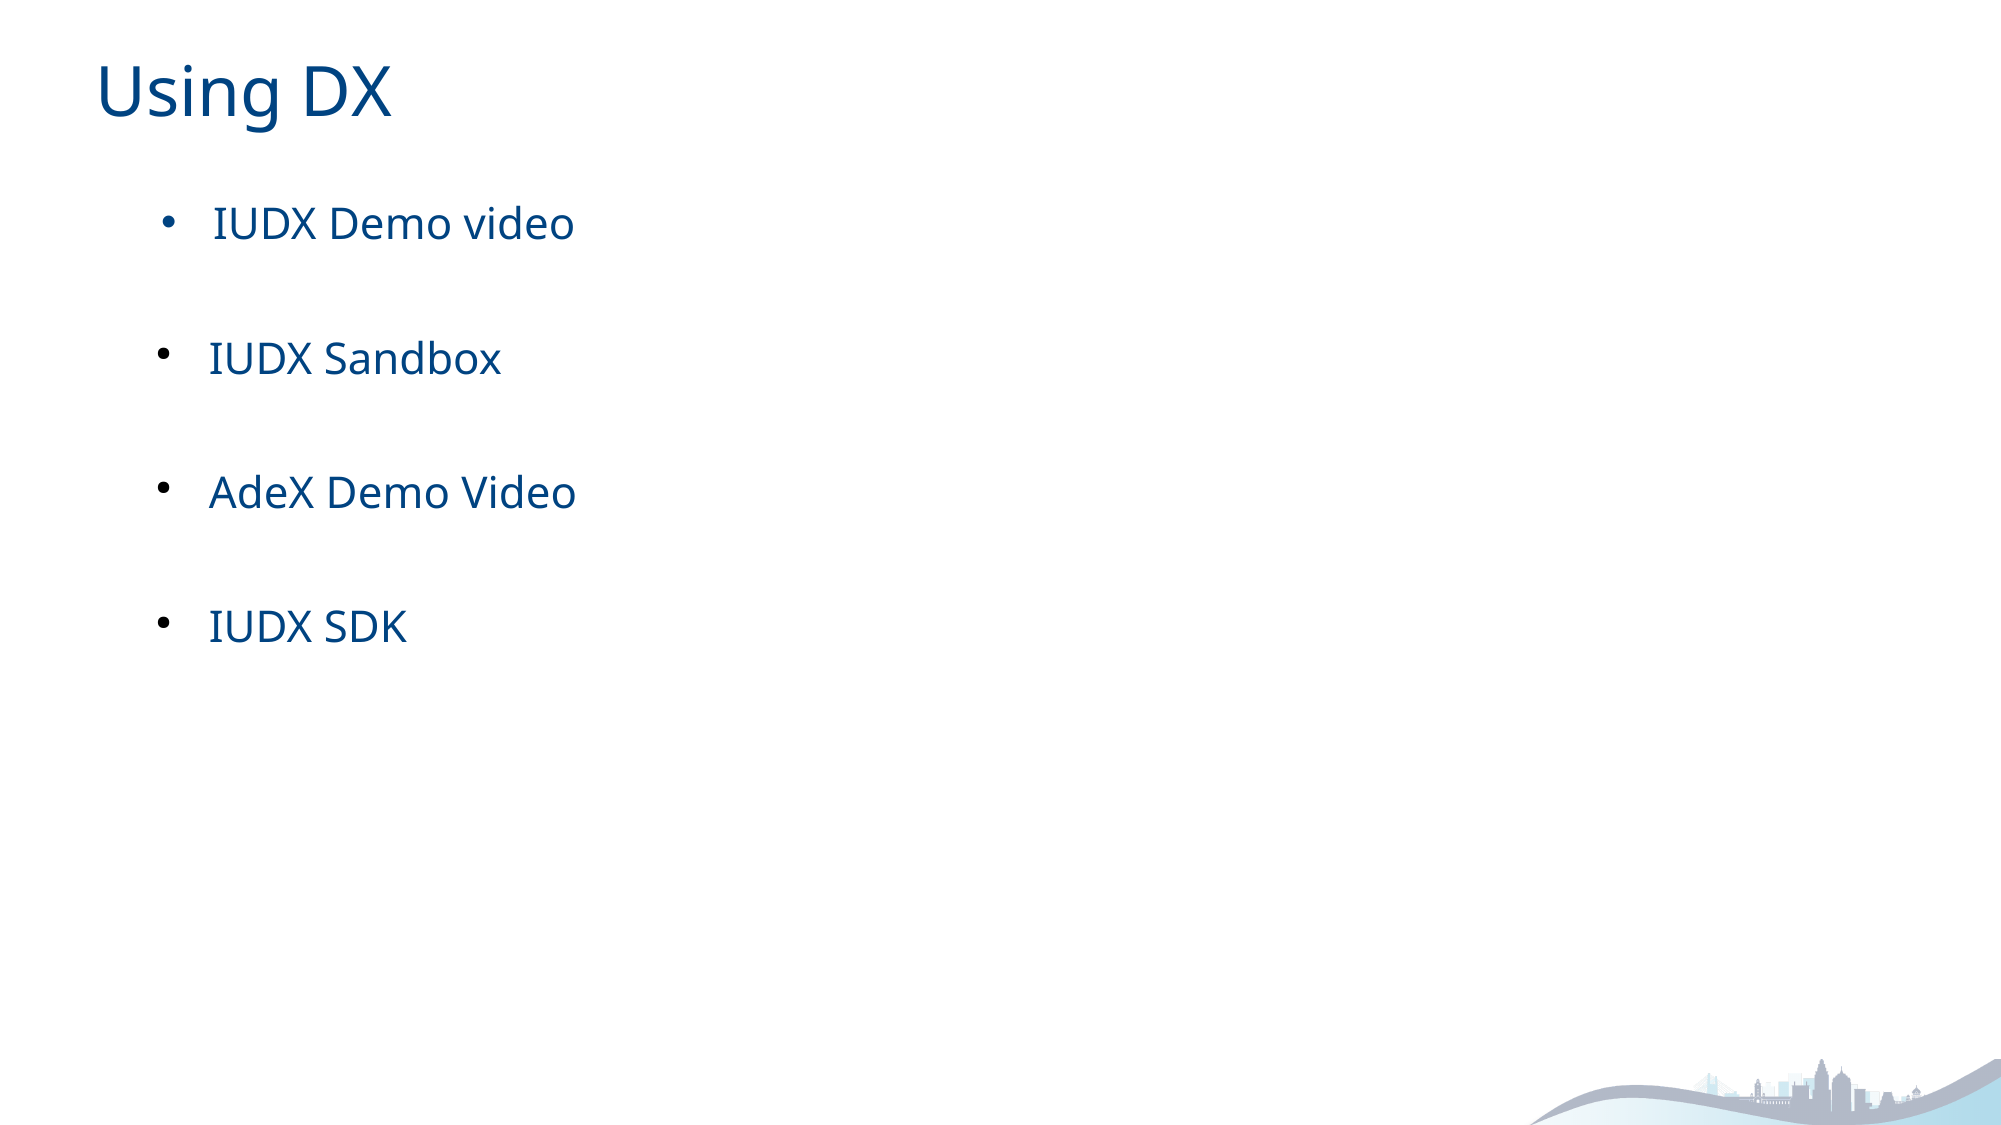

# Using DX
IUDX Demo video
IUDX Sandbox
AdeX Demo Video
IUDX SDK